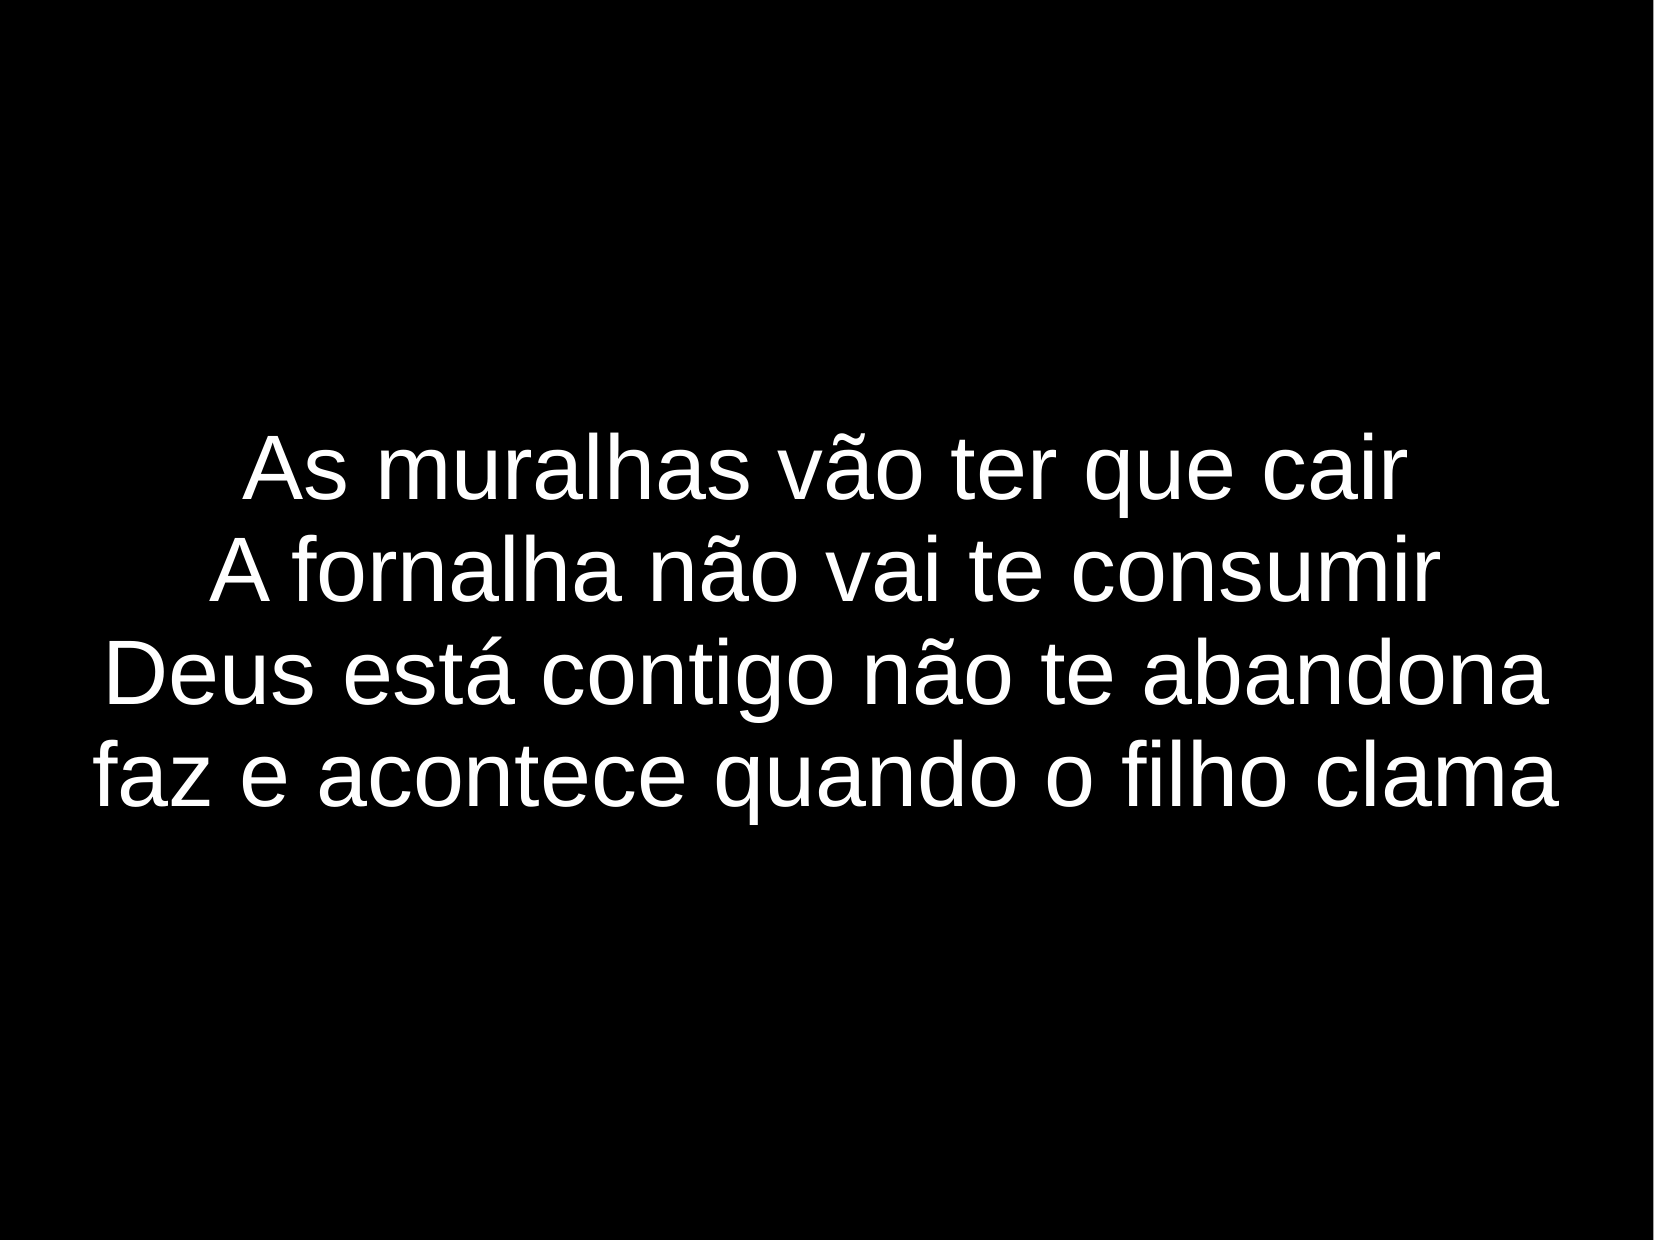

# As muralhas vão ter que cair
A fornalha não vai te consumir
Deus está contigo não te abandona
faz e acontece quando o filho clama